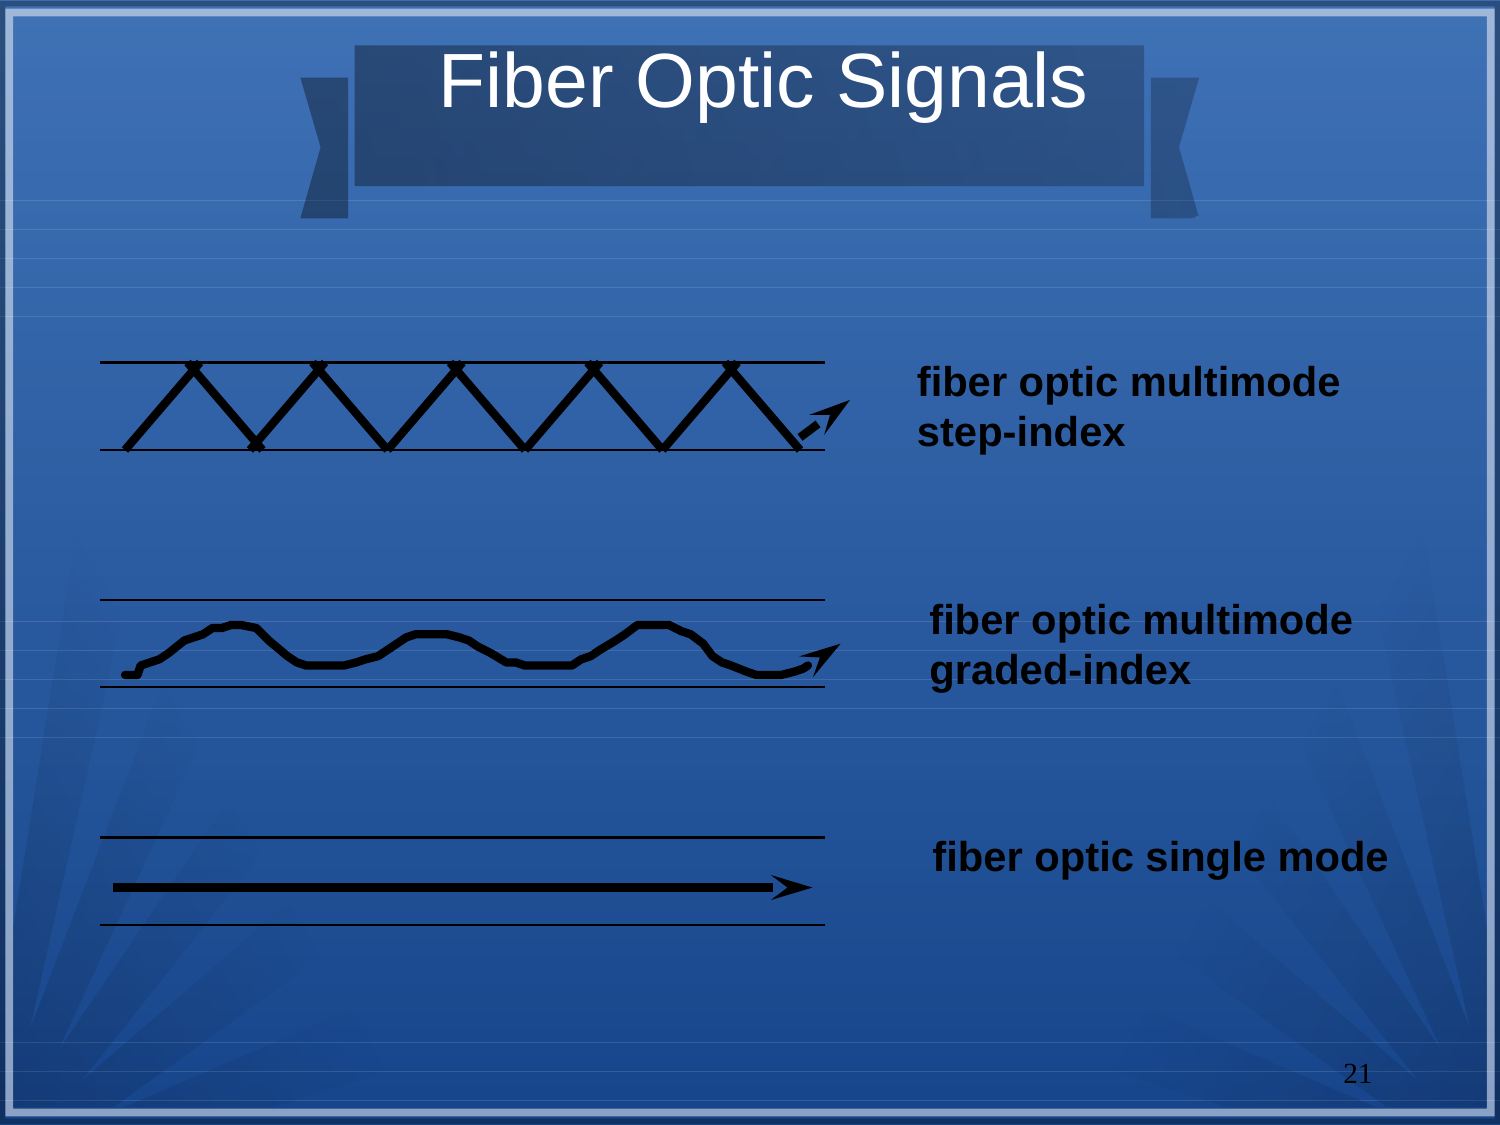

# Fiber Optic Signals
fiber optic multimode
step-index
fiber optic multimode
graded-index
fiber optic single mode